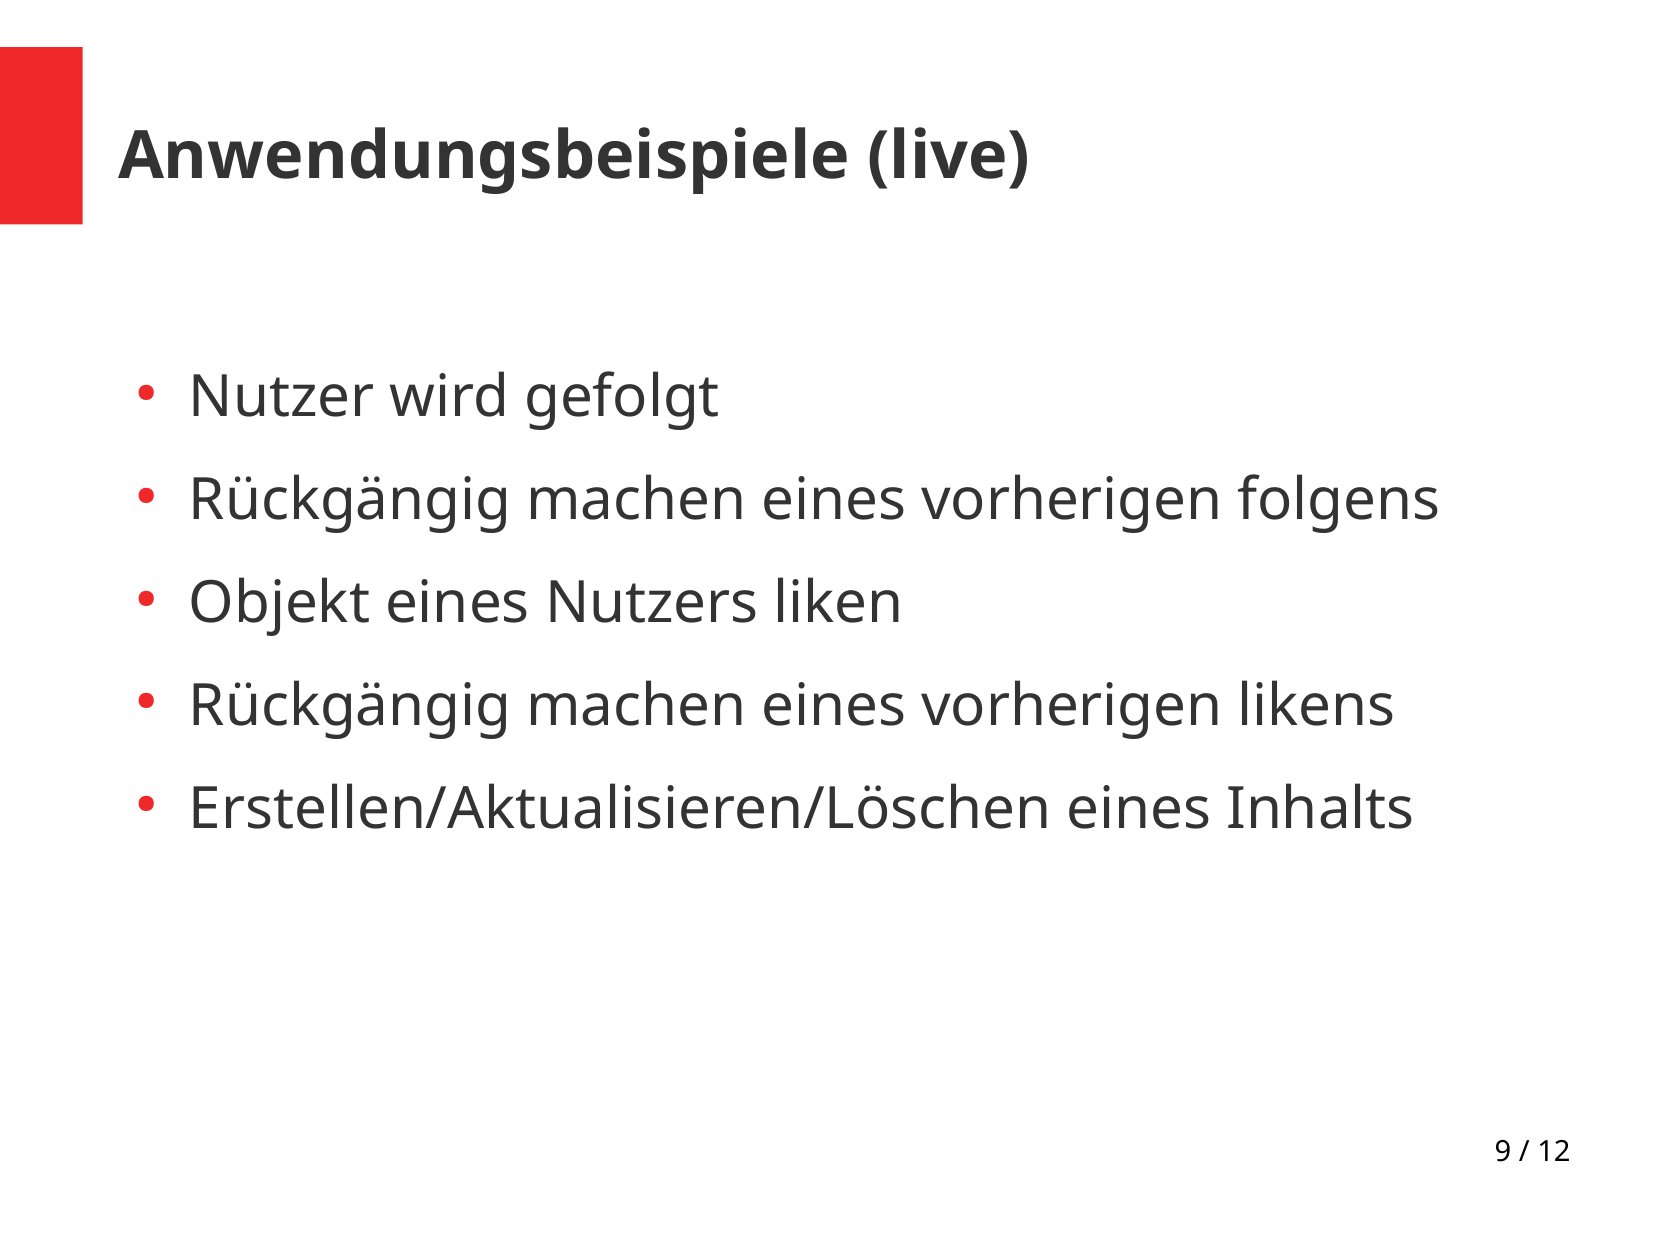

# Anwendungsbeispiele (live)
Nutzer wird gefolgt
Rückgängig machen eines vorherigen folgens
Objekt eines Nutzers liken
Rückgängig machen eines vorherigen likens
Erstellen/Aktualisieren/Löschen eines Inhalts
9